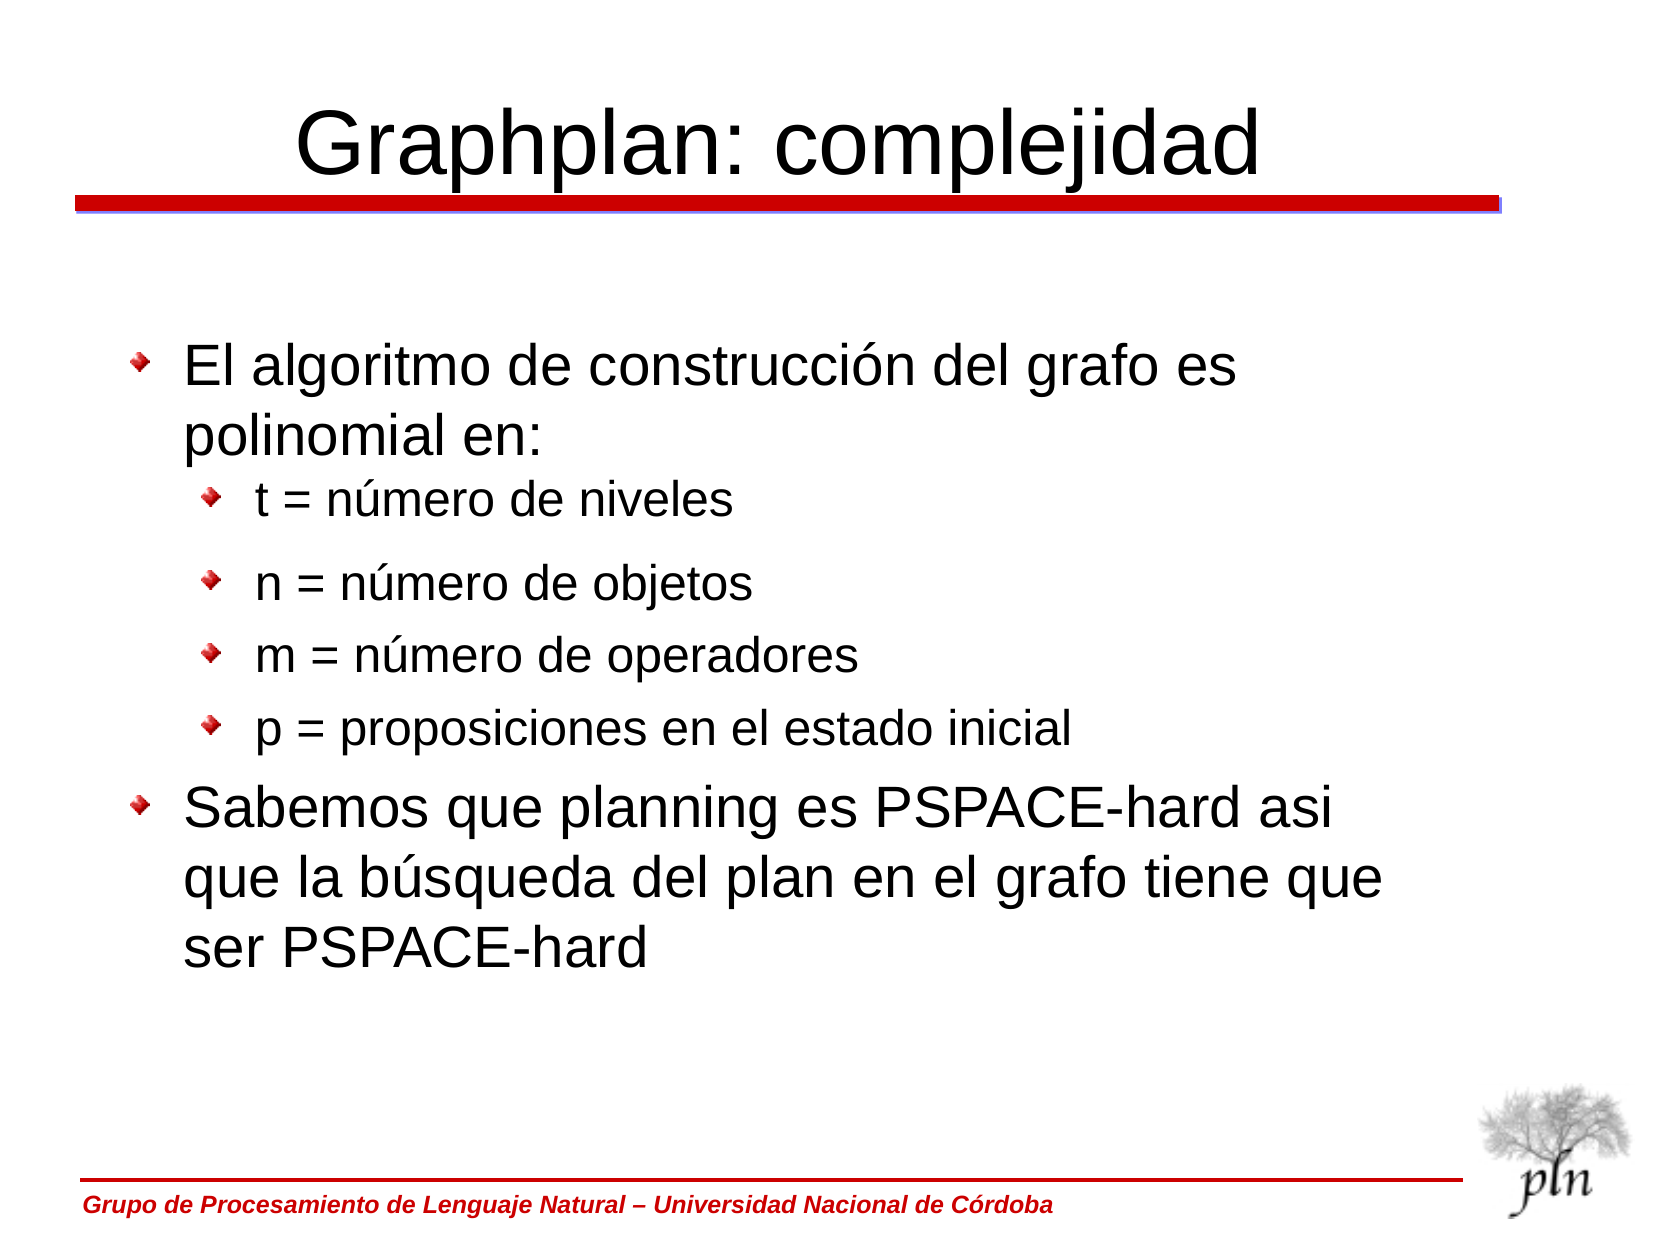

# Graphplan: complejidad
El algoritmo de construcción del grafo es polinomial en:
t = número de niveles
n = número de objetos
m = número de operadores
p = proposiciones en el estado inicial
Sabemos que planning es PSPACE-hard asi que la búsqueda del plan en el grafo tiene que ser PSPACE-hard